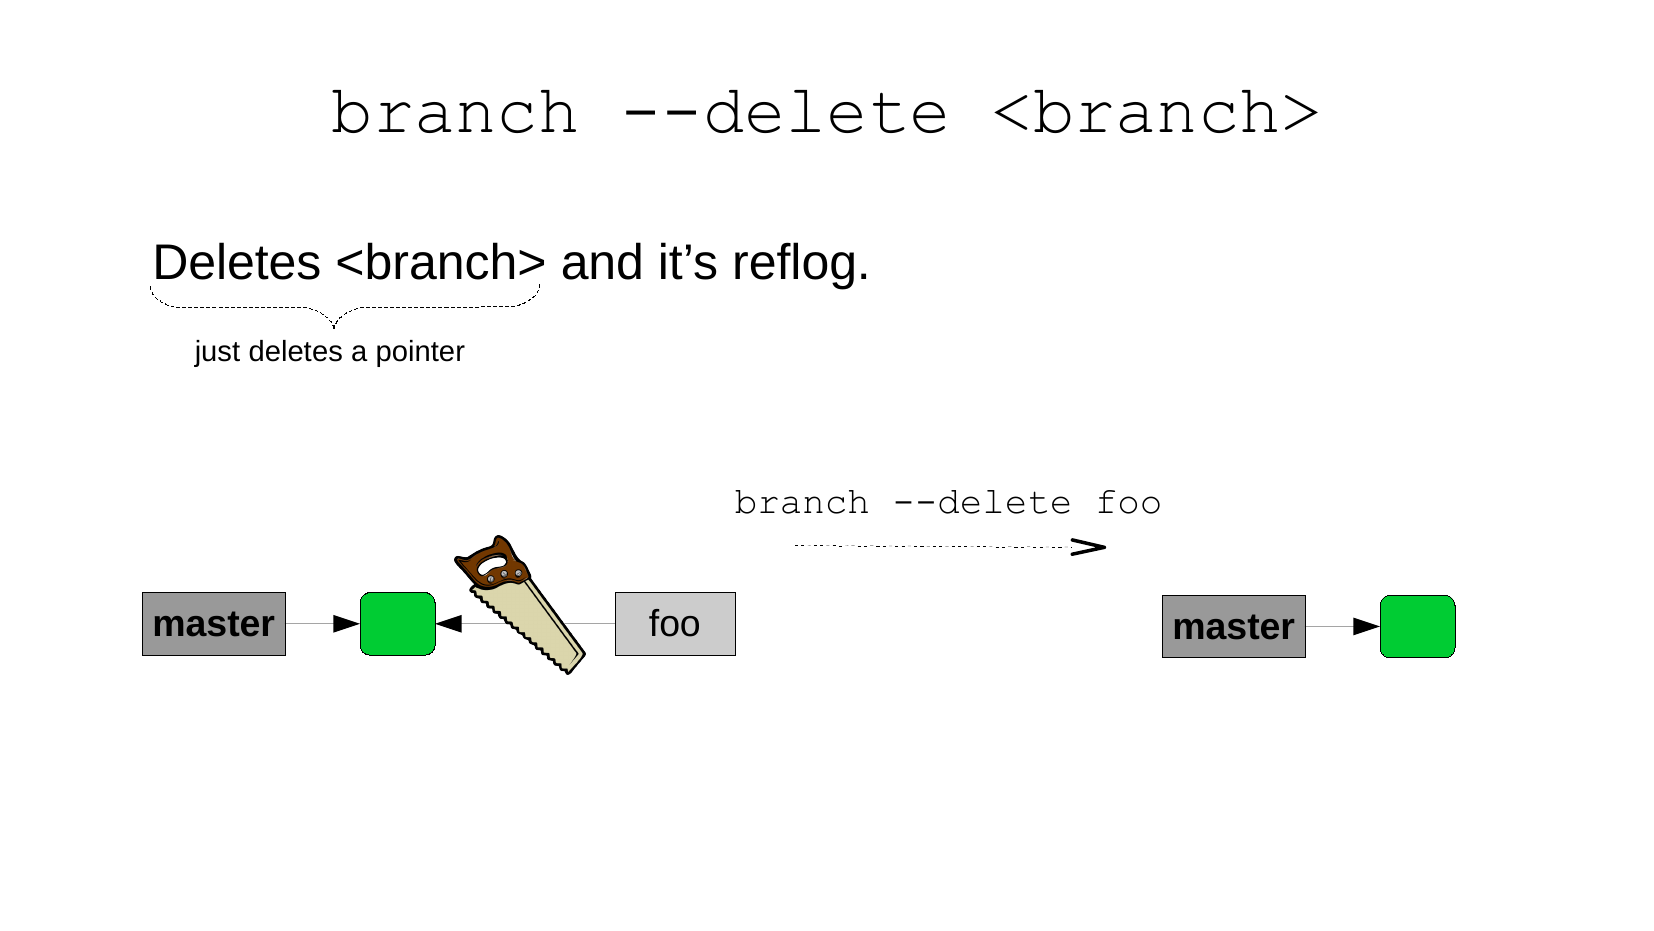

# branch --delete <branch>
Deletes <branch> and it’s reflog.
just deletes a pointer
branch --delete foo
master
foo
master